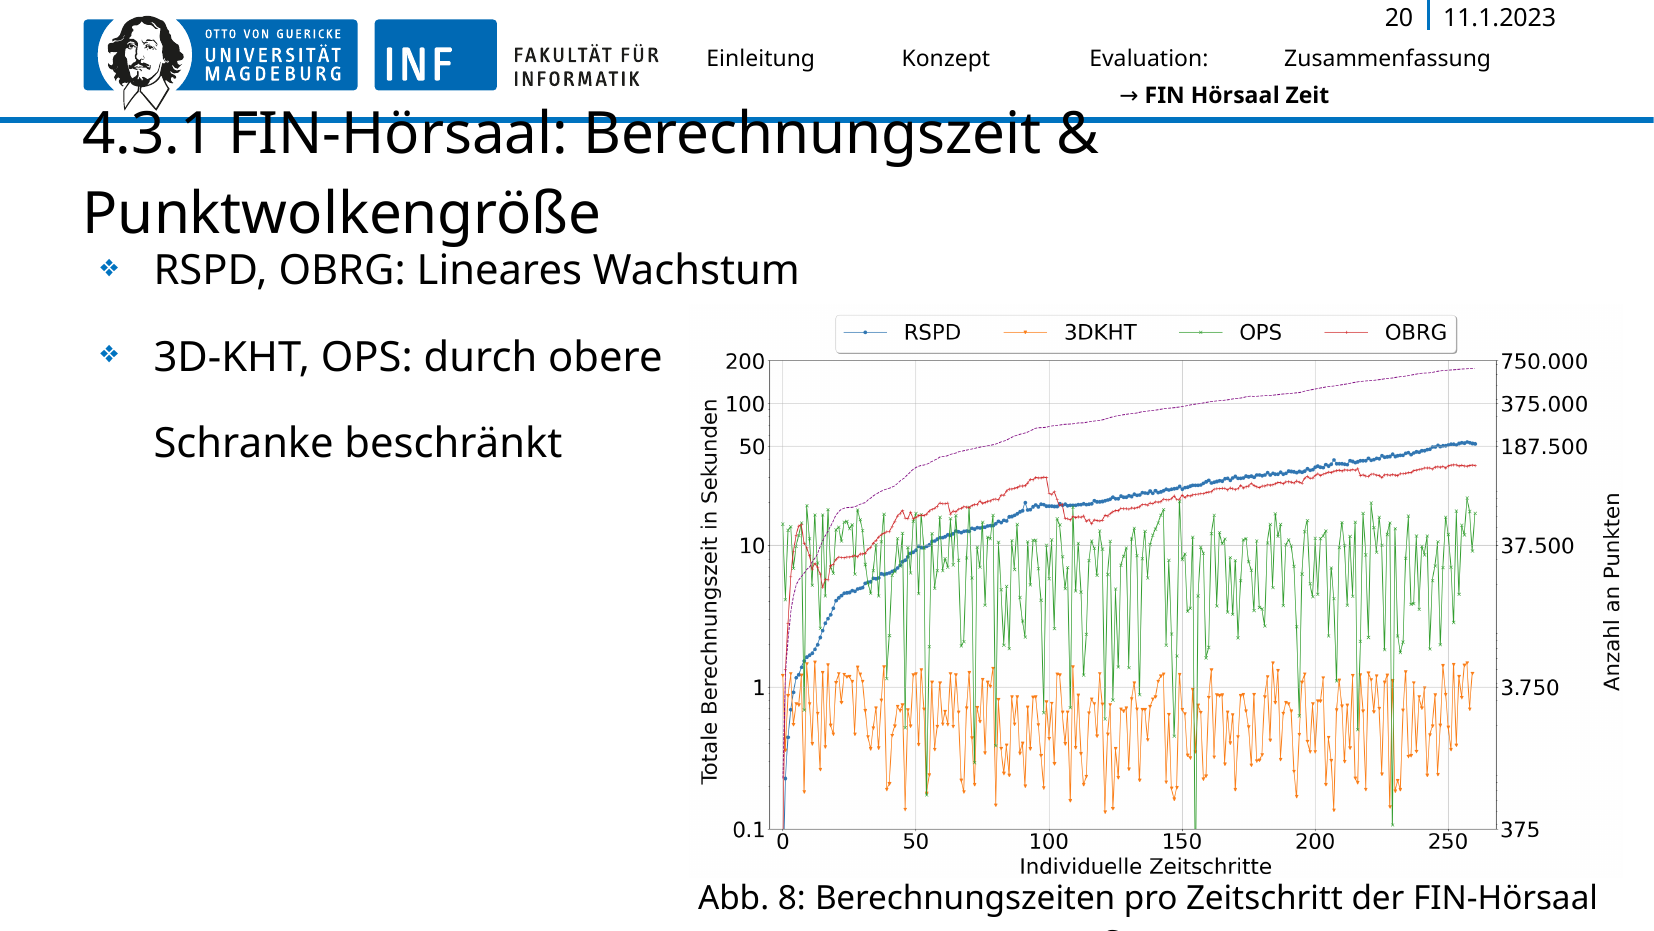

# 4.3.1 FIN-Hörsaal: Berechnungszeit & Punktwolkengröße
RSPD, OBRG: Lineares Wachstum
3D-KHT, OPS: durch obere
Schranke beschränkt
Abb. 8: Berechnungszeiten pro Zeitschritt der FIN-Hörsaal Szene